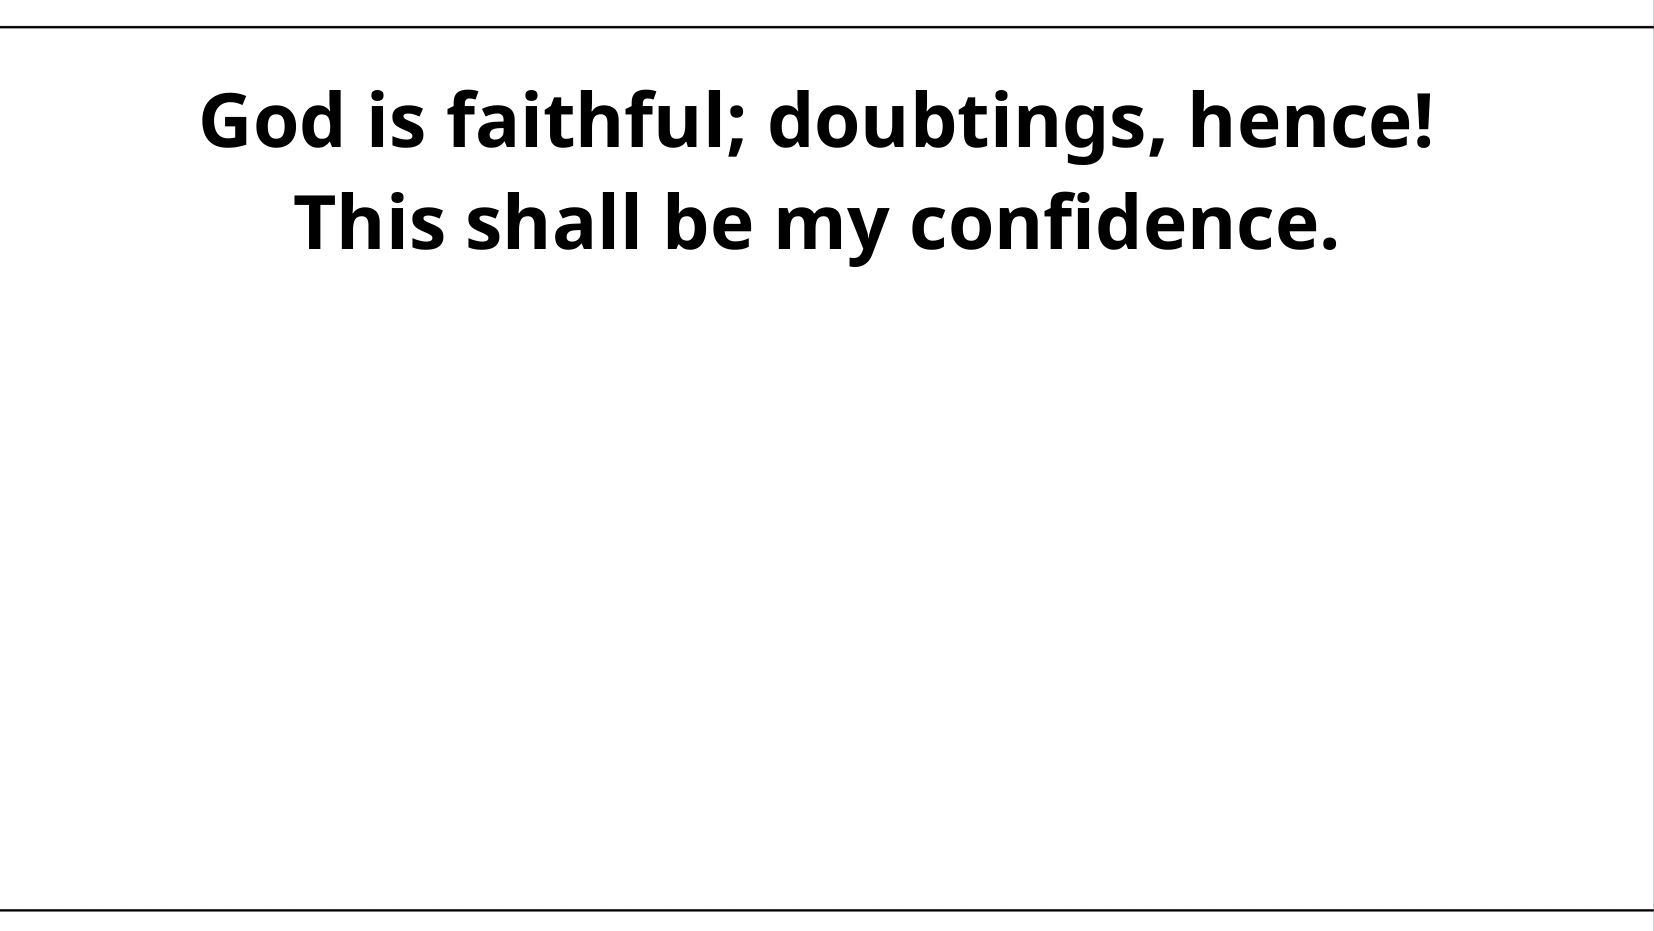

God is faithful; doubtings, hence!
This shall be my confidence.